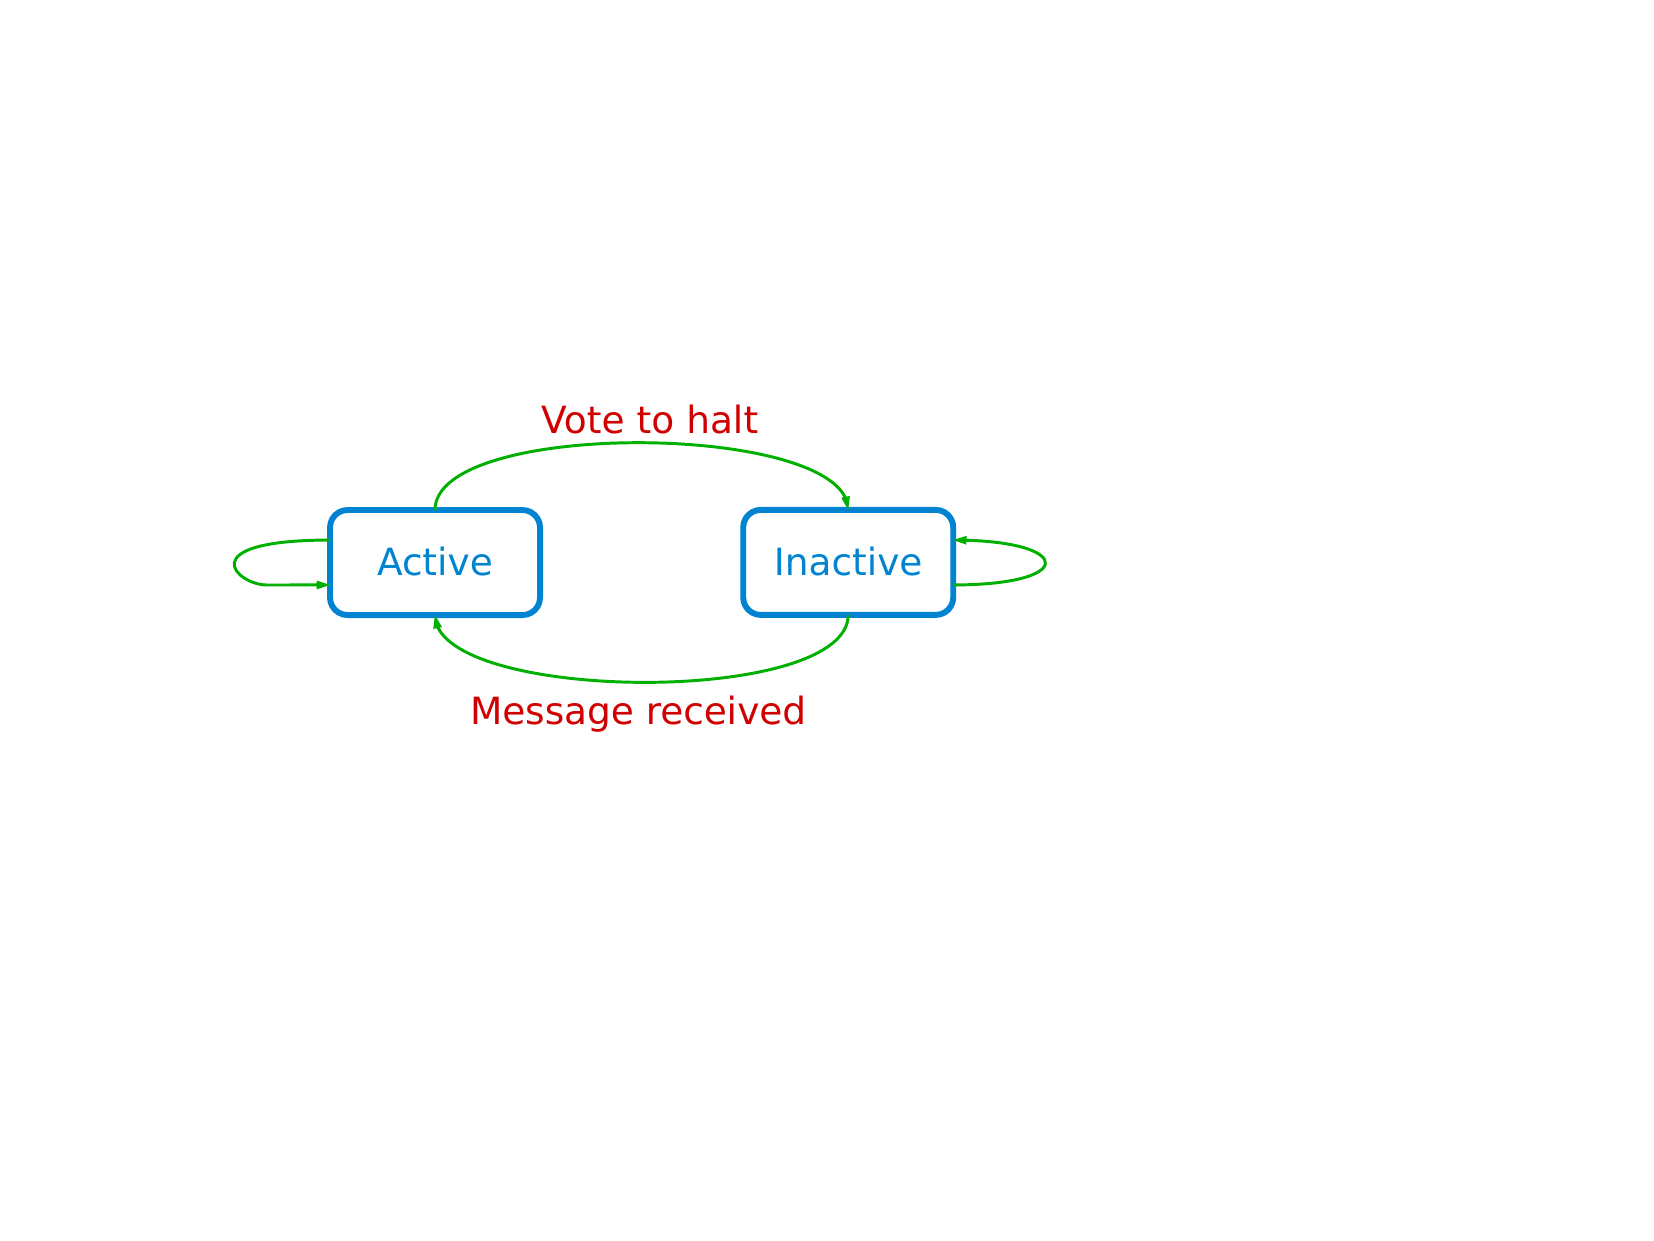

Vote to halt
Inactive
Active
Message received